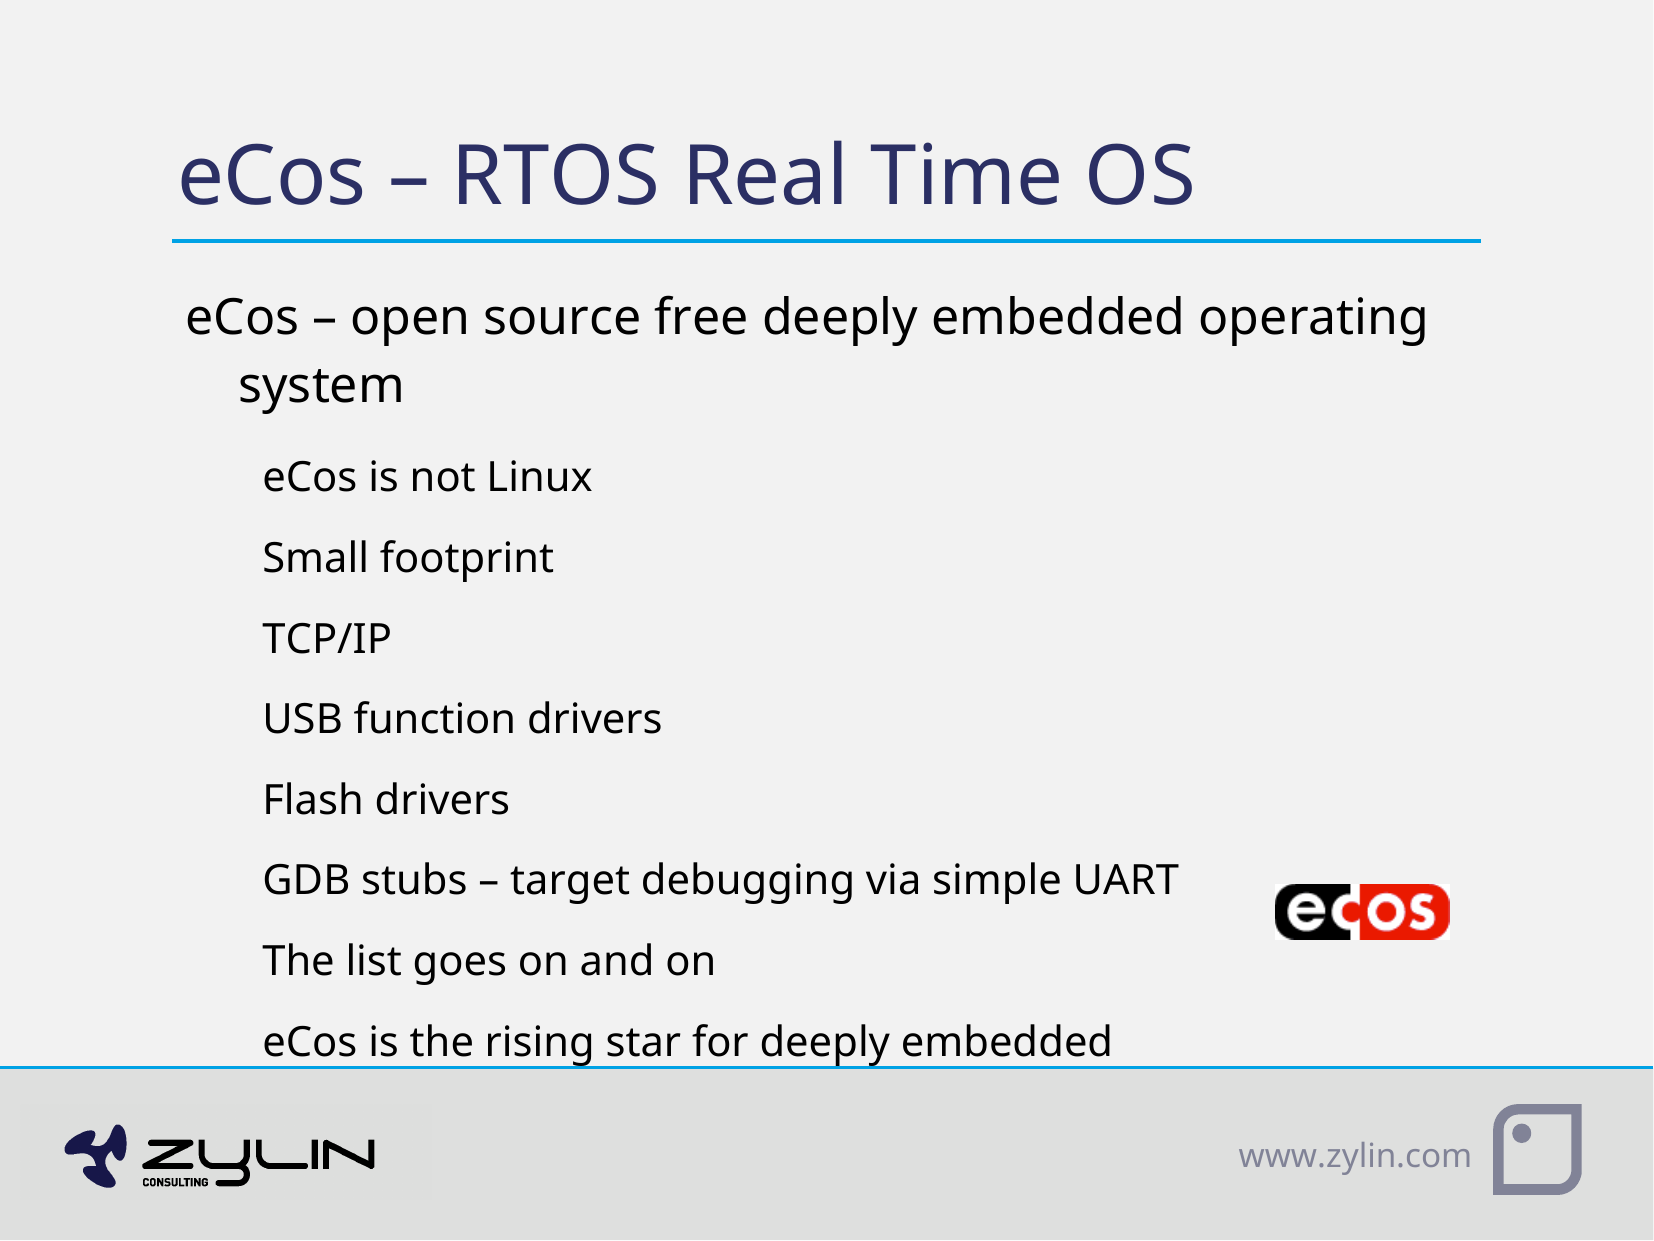

# eCos – RTOS Real Time OS
eCos – open source free deeply embedded operating system
eCos is not Linux
Small footprint
TCP/IP
USB function drivers
Flash drivers
GDB stubs – target debugging via simple UART
The list goes on and on
eCos is the rising star for deeply embedded